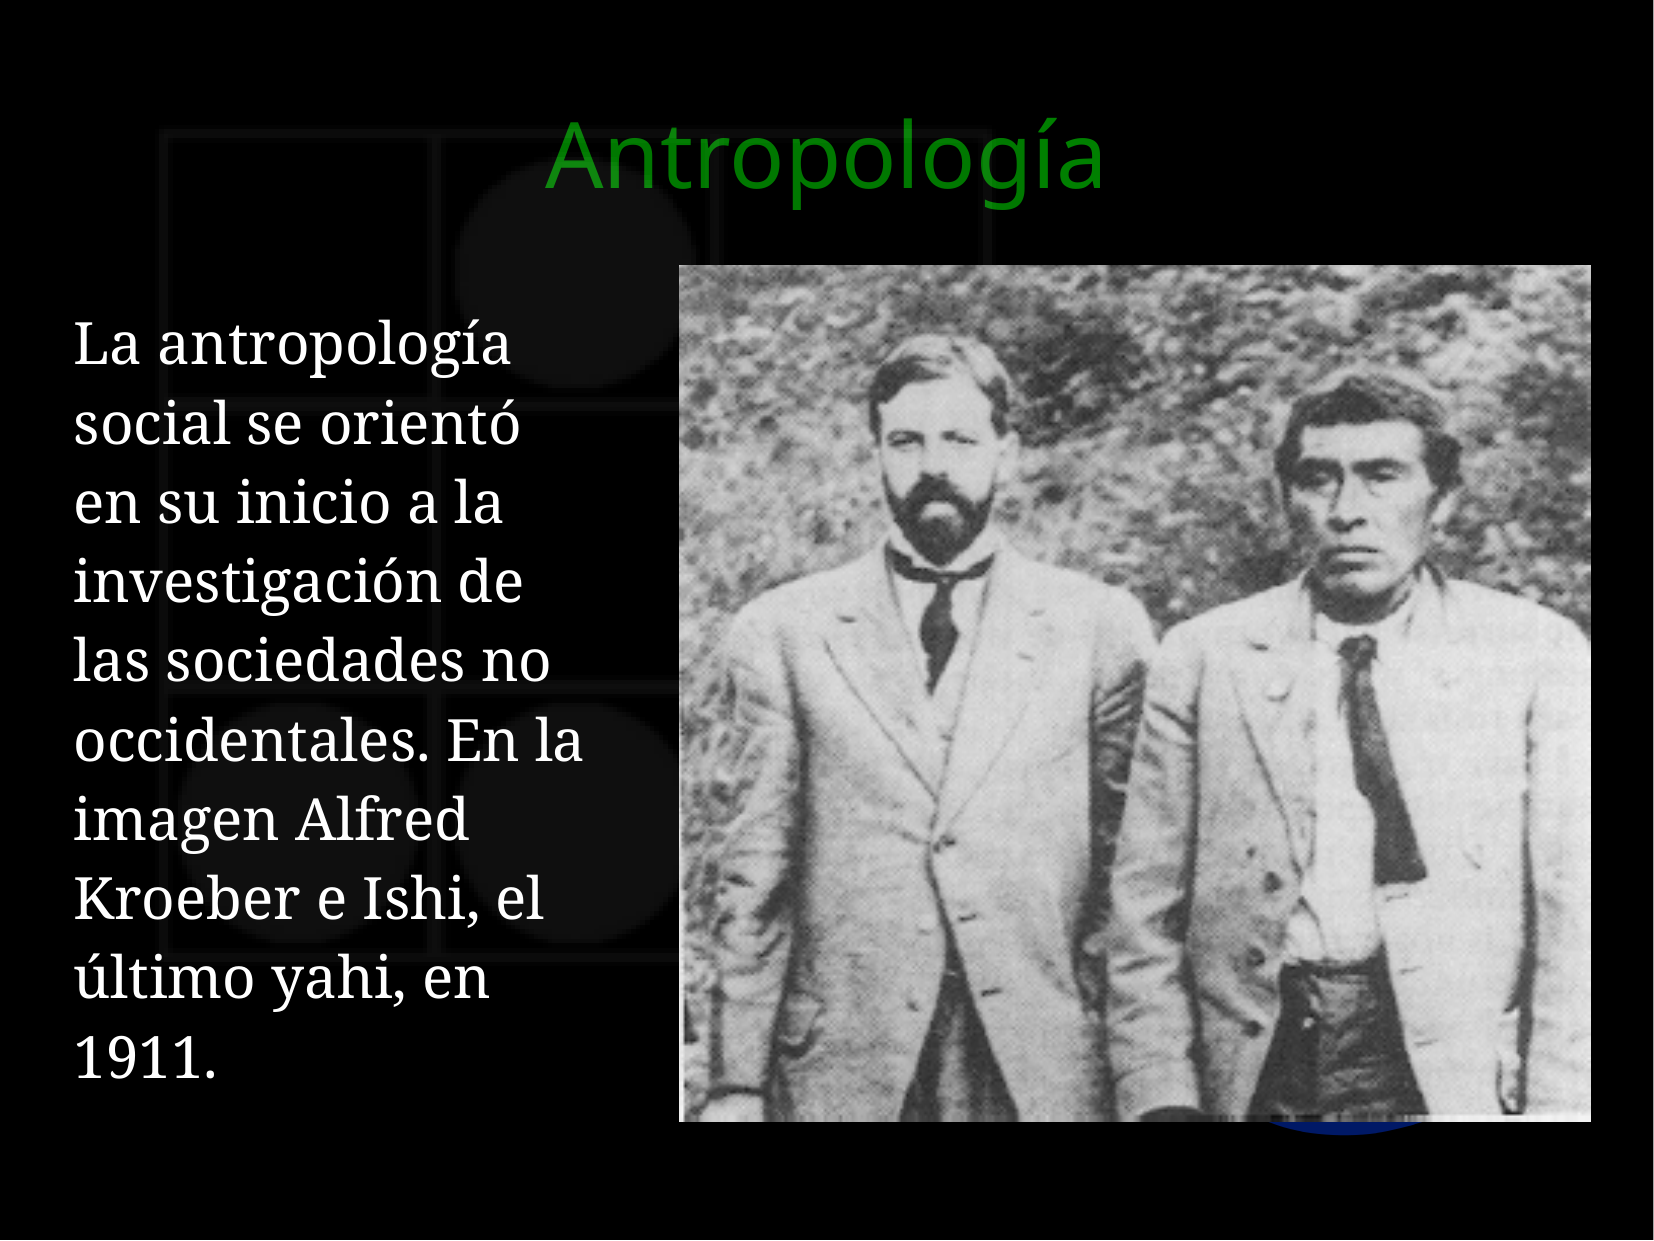

# Antropología
La antropología social se orientó en su inicio a la investigación de las sociedades no occidentales. En la imagen Alfred Kroeber e Ishi, el último yahi, en 1911.